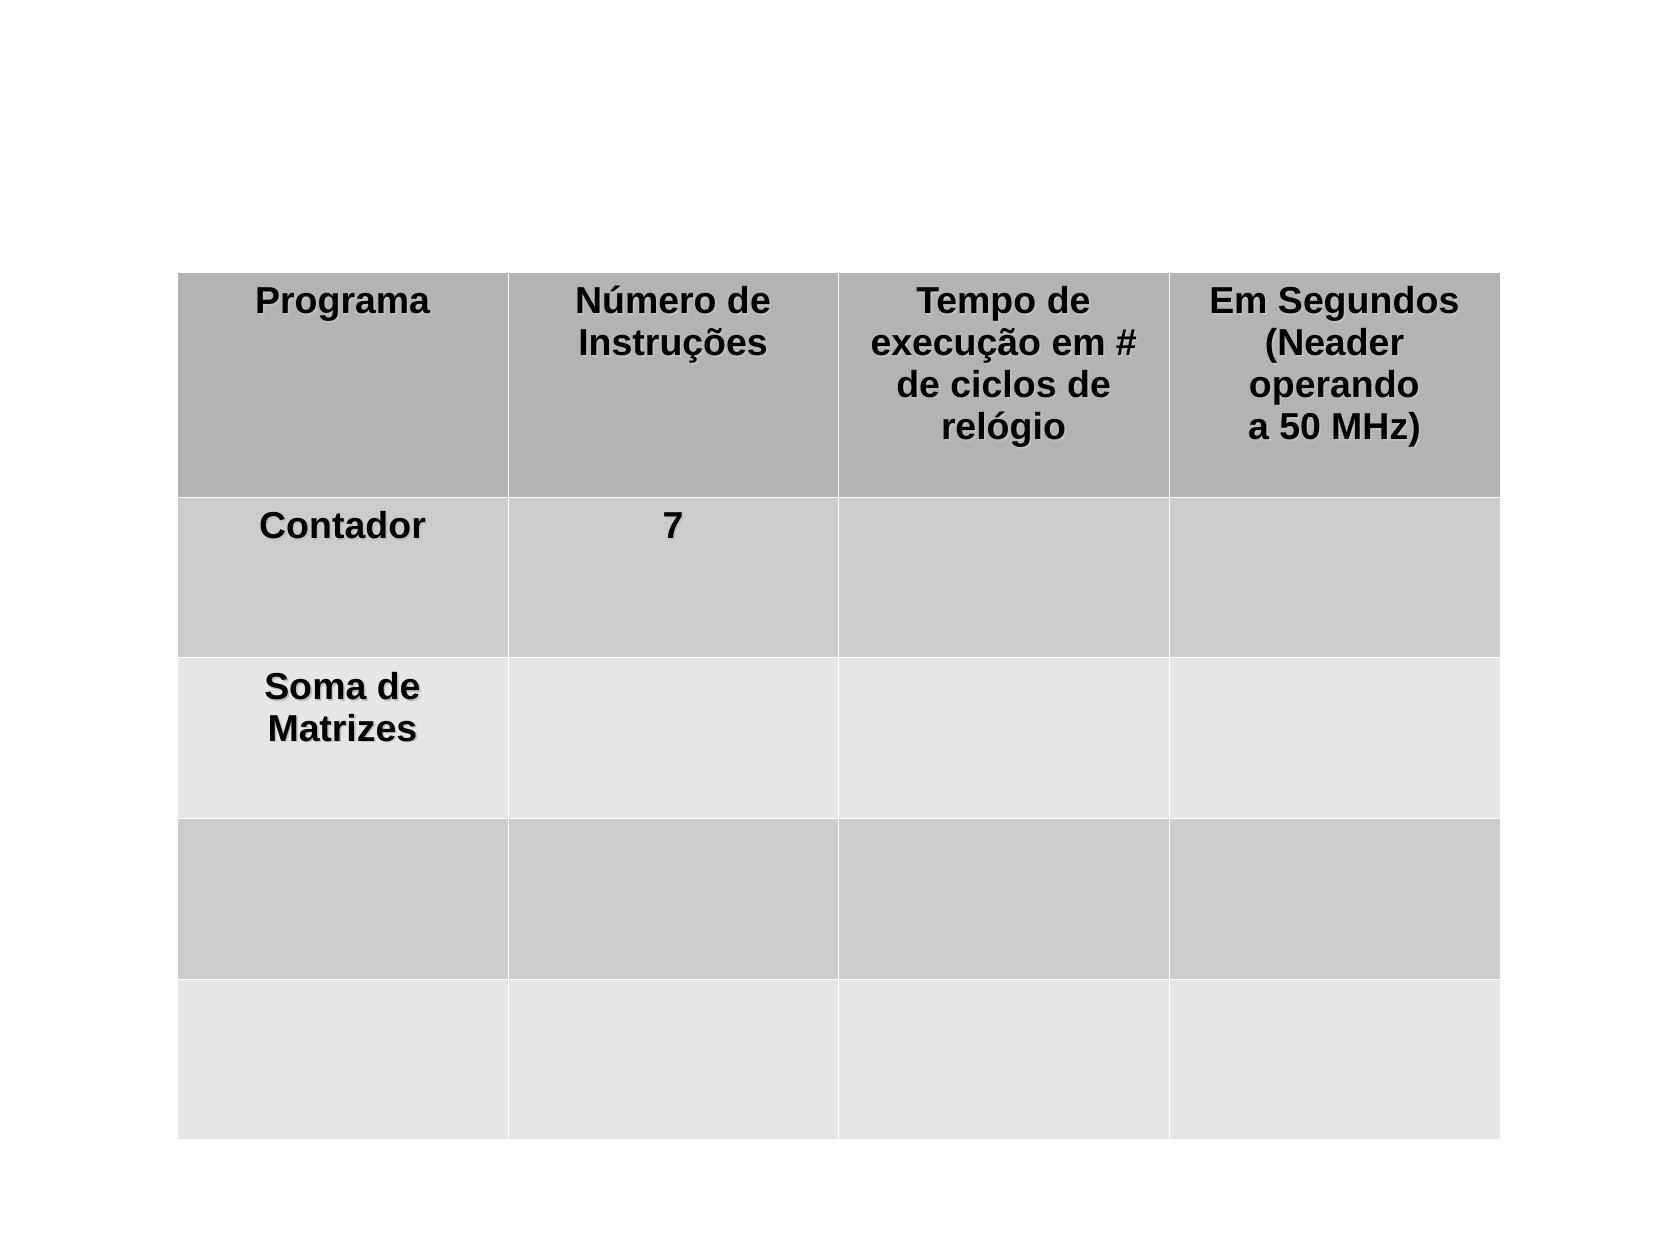

| Programa | Número de Instruções | Tempo de execução em # de ciclos de relógio | Em Segundos (Neader operando a 50 MHz) |
| --- | --- | --- | --- |
| Contador | 7 | | |
| Soma de Matrizes | | | |
| | | | |
| | | | |